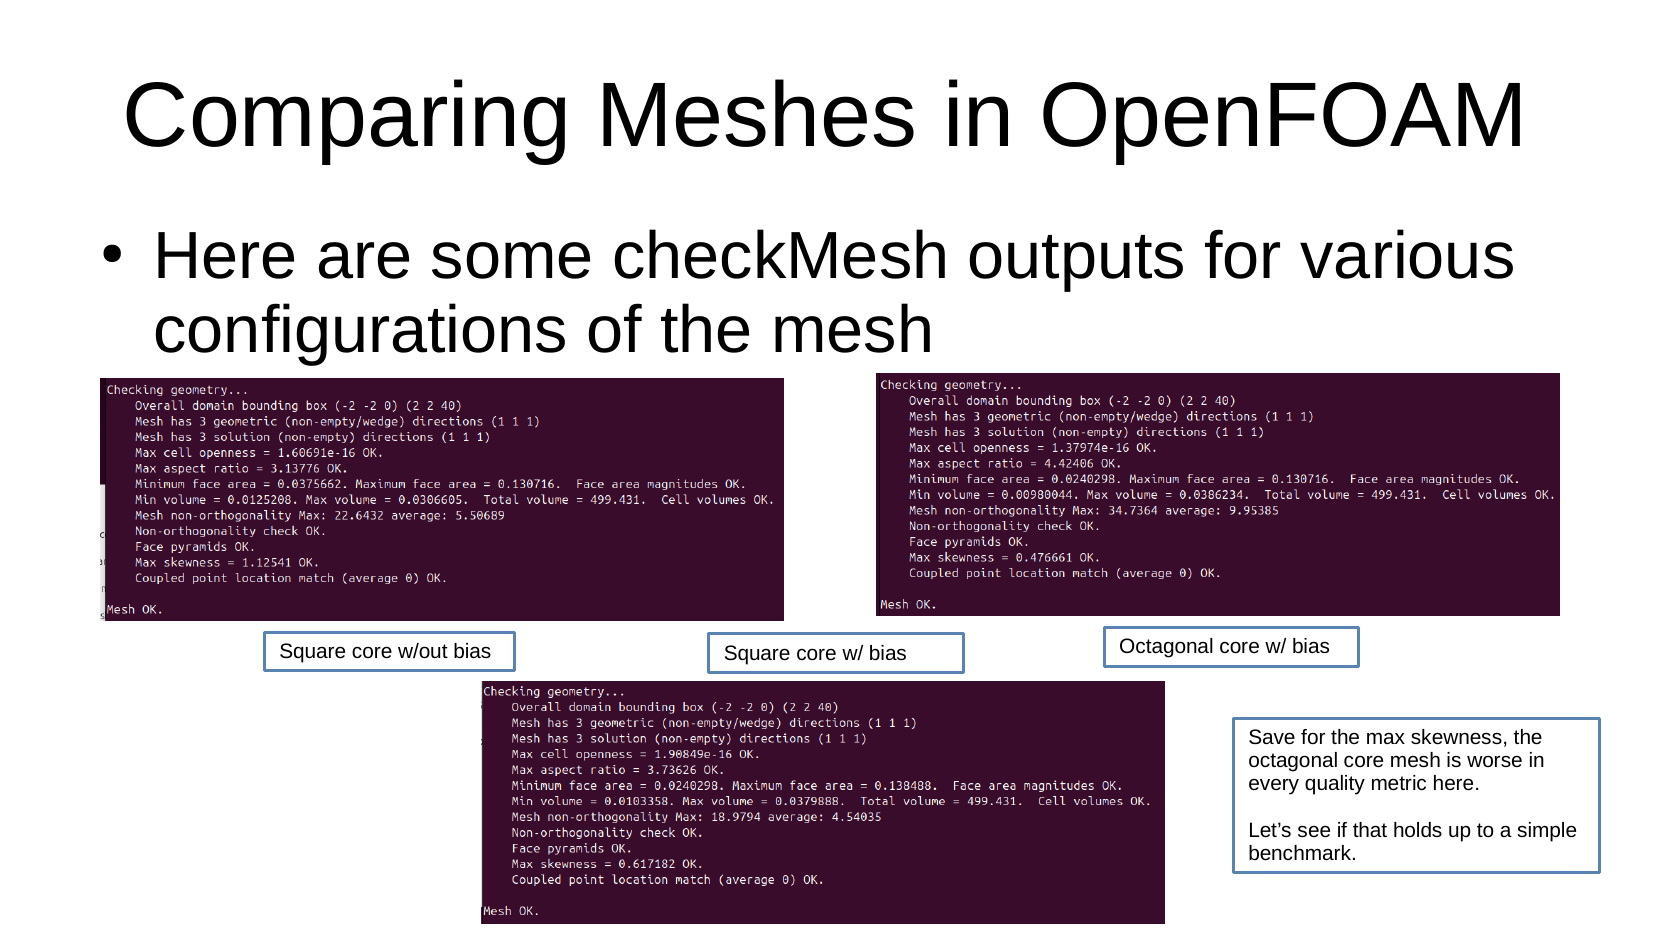

# Comparing Meshes in OpenFOAM
Here are some checkMesh outputs for various configurations of the mesh
Octagonal core w/ bias
Square core w/out bias
Square core w/ bias
Save for the max skewness, the octagonal core mesh is worse in every quality metric here.
Let’s see if that holds up to a simple benchmark.